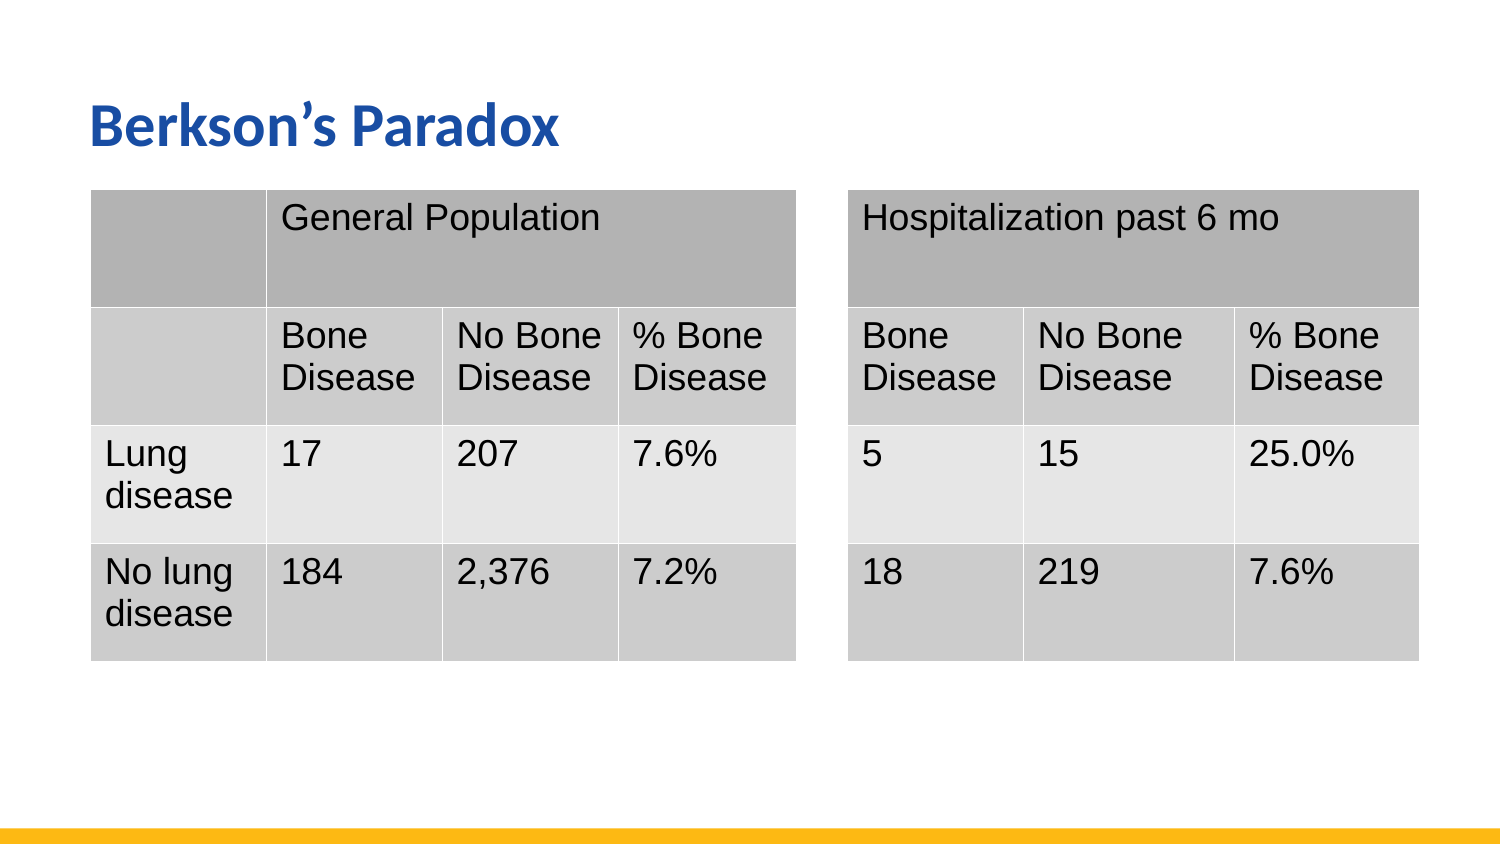

Berkson’s Paradox
| | General Population | | | | Hospitalization past 6 mo | | |
| --- | --- | --- | --- | --- | --- | --- | --- |
| | Bone Disease | No Bone Disease | % Bone Disease | | Bone Disease | No Bone Disease | % Bone Disease |
| Lung disease | 17 | 207 | 7.6% | | 5 | 15 | 25.0% |
| No lung disease | 184 | 2,376 | 7.2% | | 18 | 219 | 7.6% |